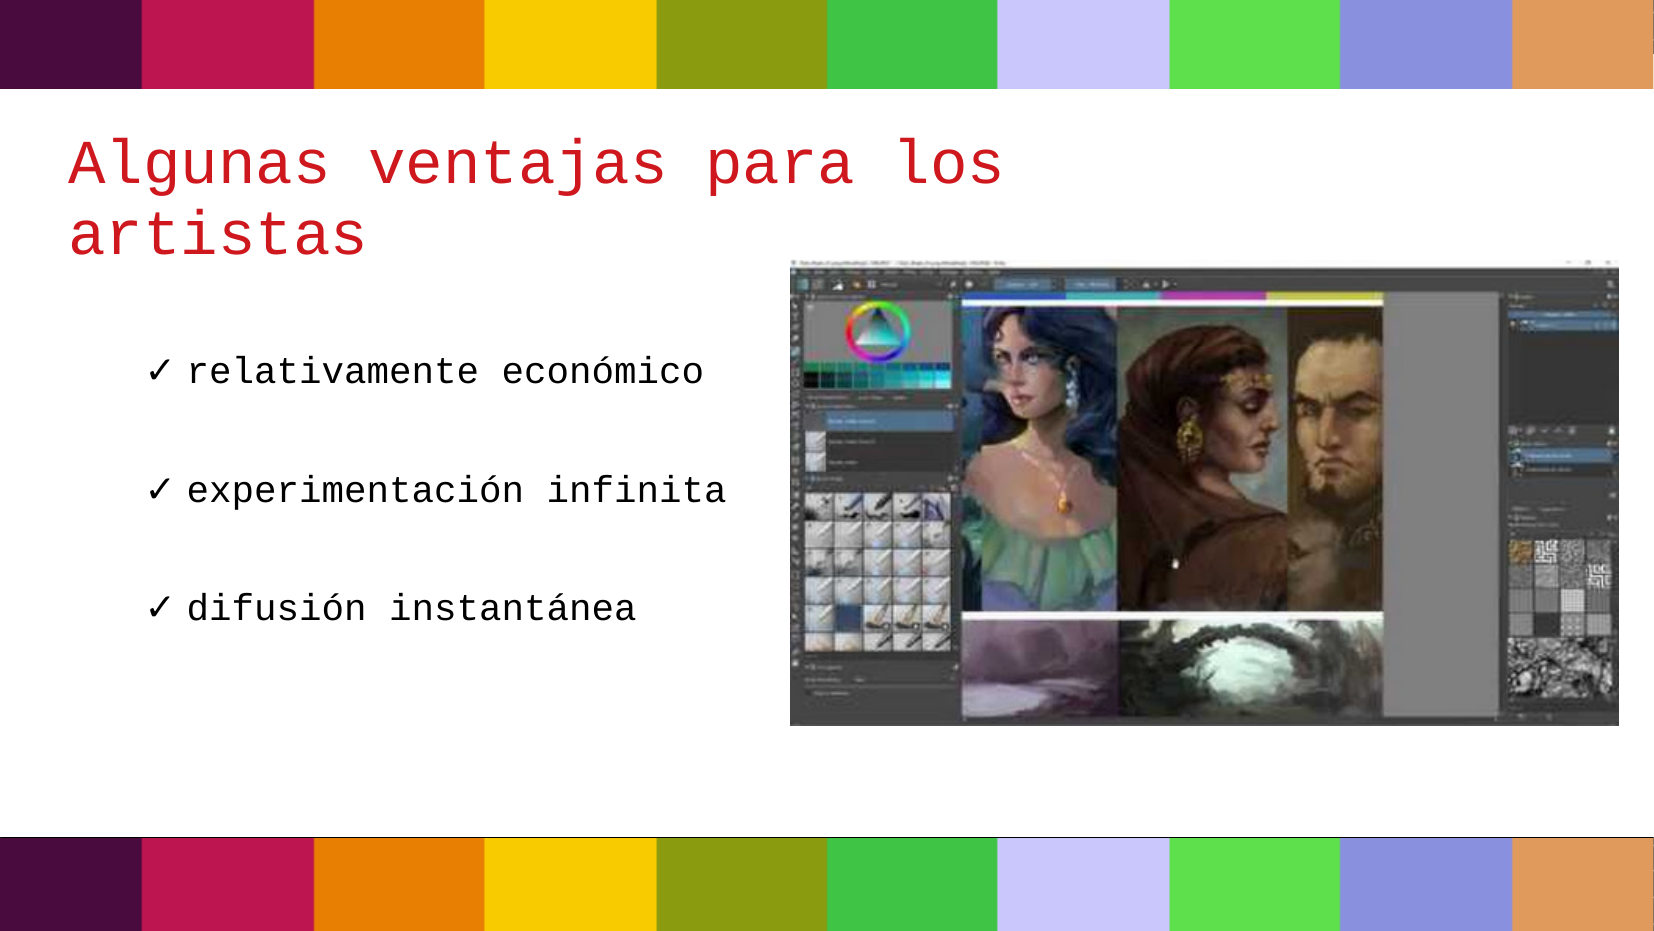

Algunas ventajas para los artistas
✓ relativamente económico
✓ experimentación infinita
✓ difusión instantánea